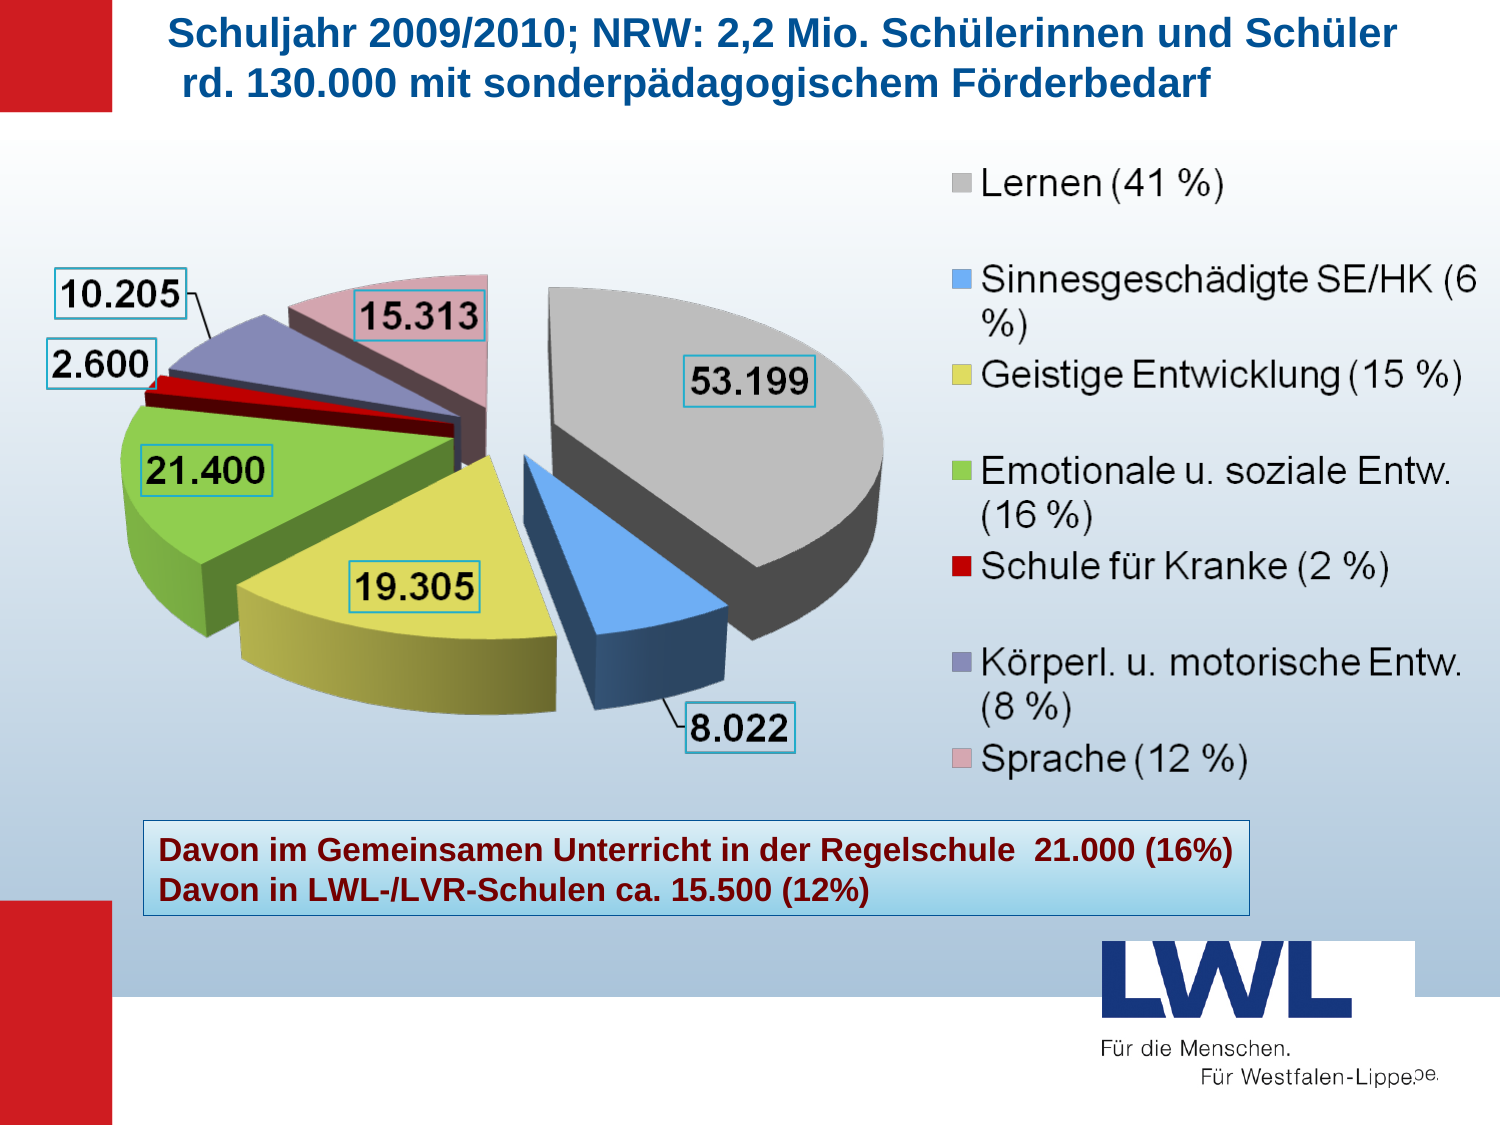

# Schuljahr 2009/2010; NRW: 2,2 Mio. Schülerinnen und Schüler rd. 130.000 mit sonderpädagogischem Förderbedarf
Davon im Gemeinsamen Unterricht in der Regelschule 21.000 (16%)
Davon in LWL-/LVR-Schulen ca. 15.500 (12%)